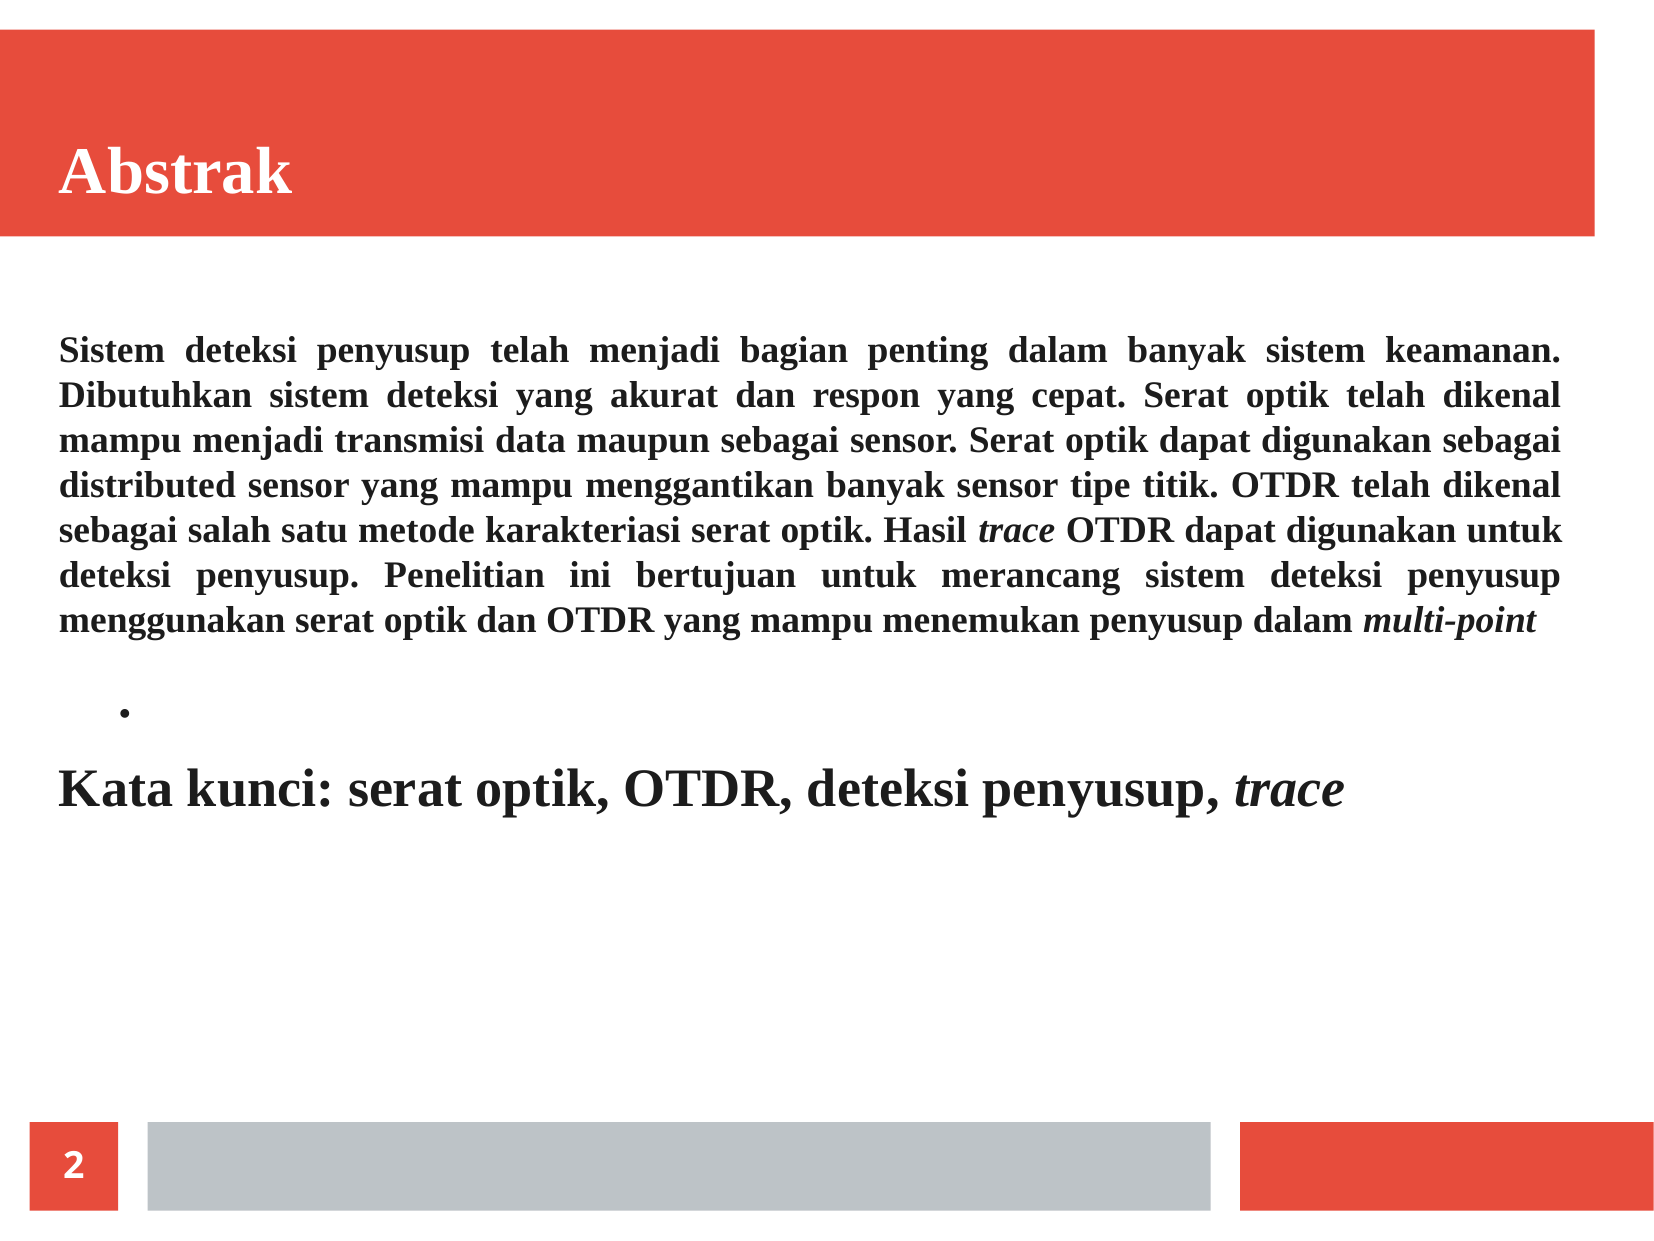

# Abstrak
Sistem deteksi penyusup telah menjadi bagian penting dalam banyak sistem keamanan. Dibutuhkan sistem deteksi yang akurat dan respon yang cepat. Serat optik telah dikenal mampu menjadi transmisi data maupun sebagai sensor. Serat optik dapat digunakan sebagai distributed sensor yang mampu menggantikan banyak sensor tipe titik. OTDR telah dikenal sebagai salah satu metode karakteriasi serat optik. Hasil trace OTDR dapat digunakan untuk deteksi penyusup. Penelitian ini bertujuan untuk merancang sistem deteksi penyusup menggunakan serat optik dan OTDR yang mampu menemukan penyusup dalam multi-point
.
Kata kunci: serat optik, OTDR, deteksi penyusup, trace